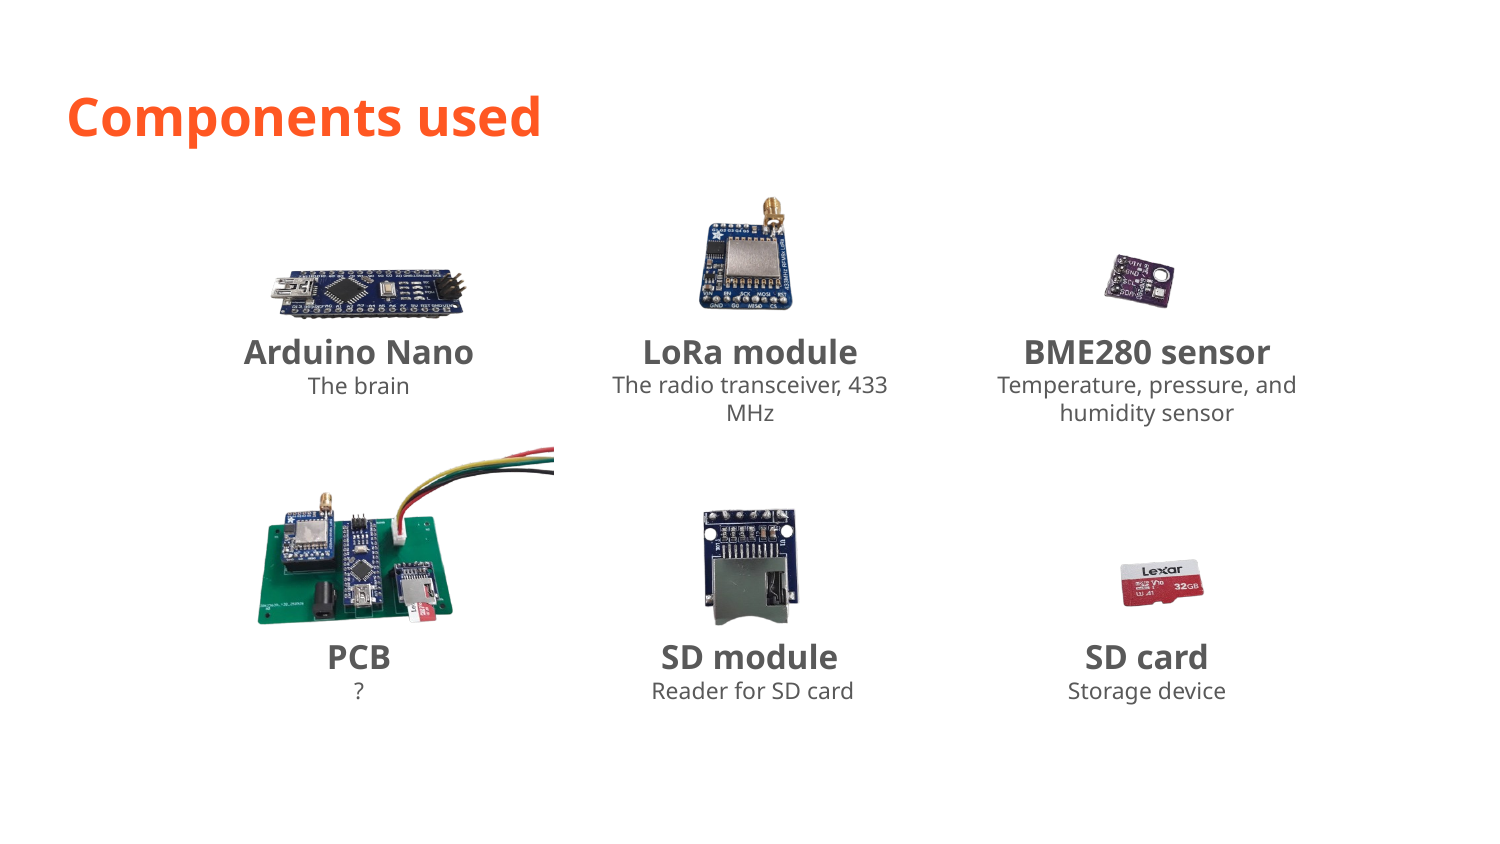

# Components used
Arduino Nano
The brain
LoRa module
The radio transceiver, 433 MHz
BME280 sensor
Temperature, pressure, and humidity sensor
PCB
?
SD module
 Reader for SD card
SD card
Storage device